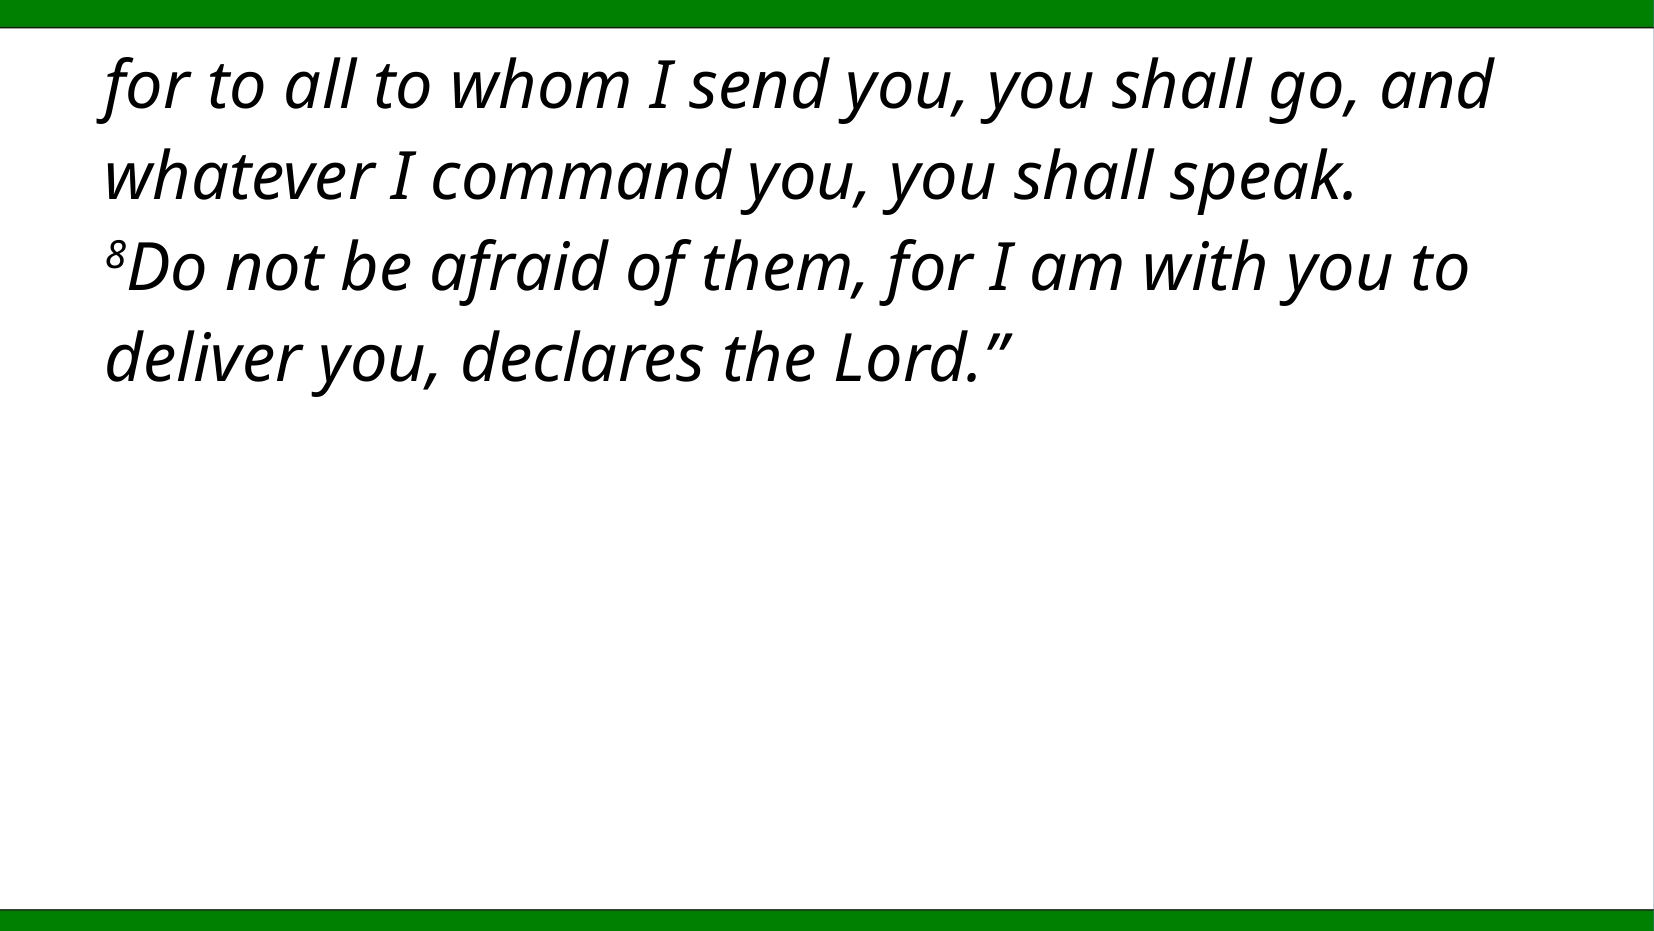

for to all to whom I send you, you shall go, and whatever I command you, you shall speak.
8Do not be afraid of them, for I am with you to deliver you, declares the Lord.”